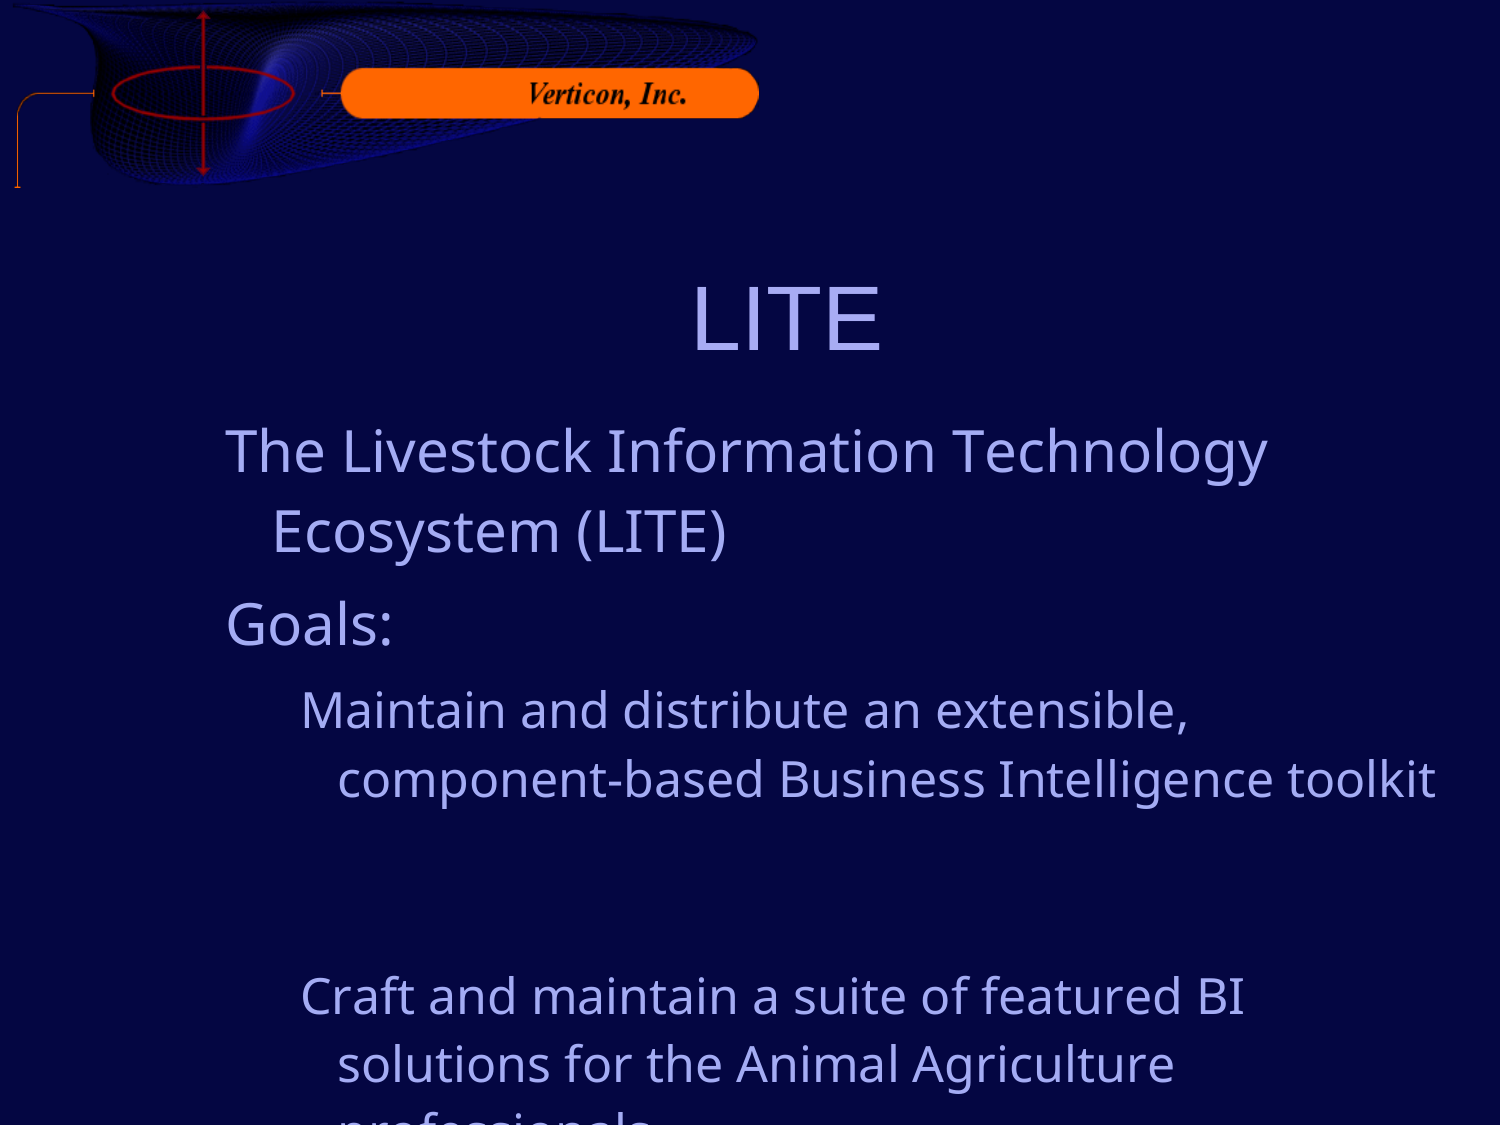

# LITE
The Livestock Information Technology Ecosystem (LITE)
Goals:
Maintain and distribute an extensible, component-based Business Intelligence toolkit
Craft and maintain a suite of featured BI solutions for the Animal Agriculture professionals.